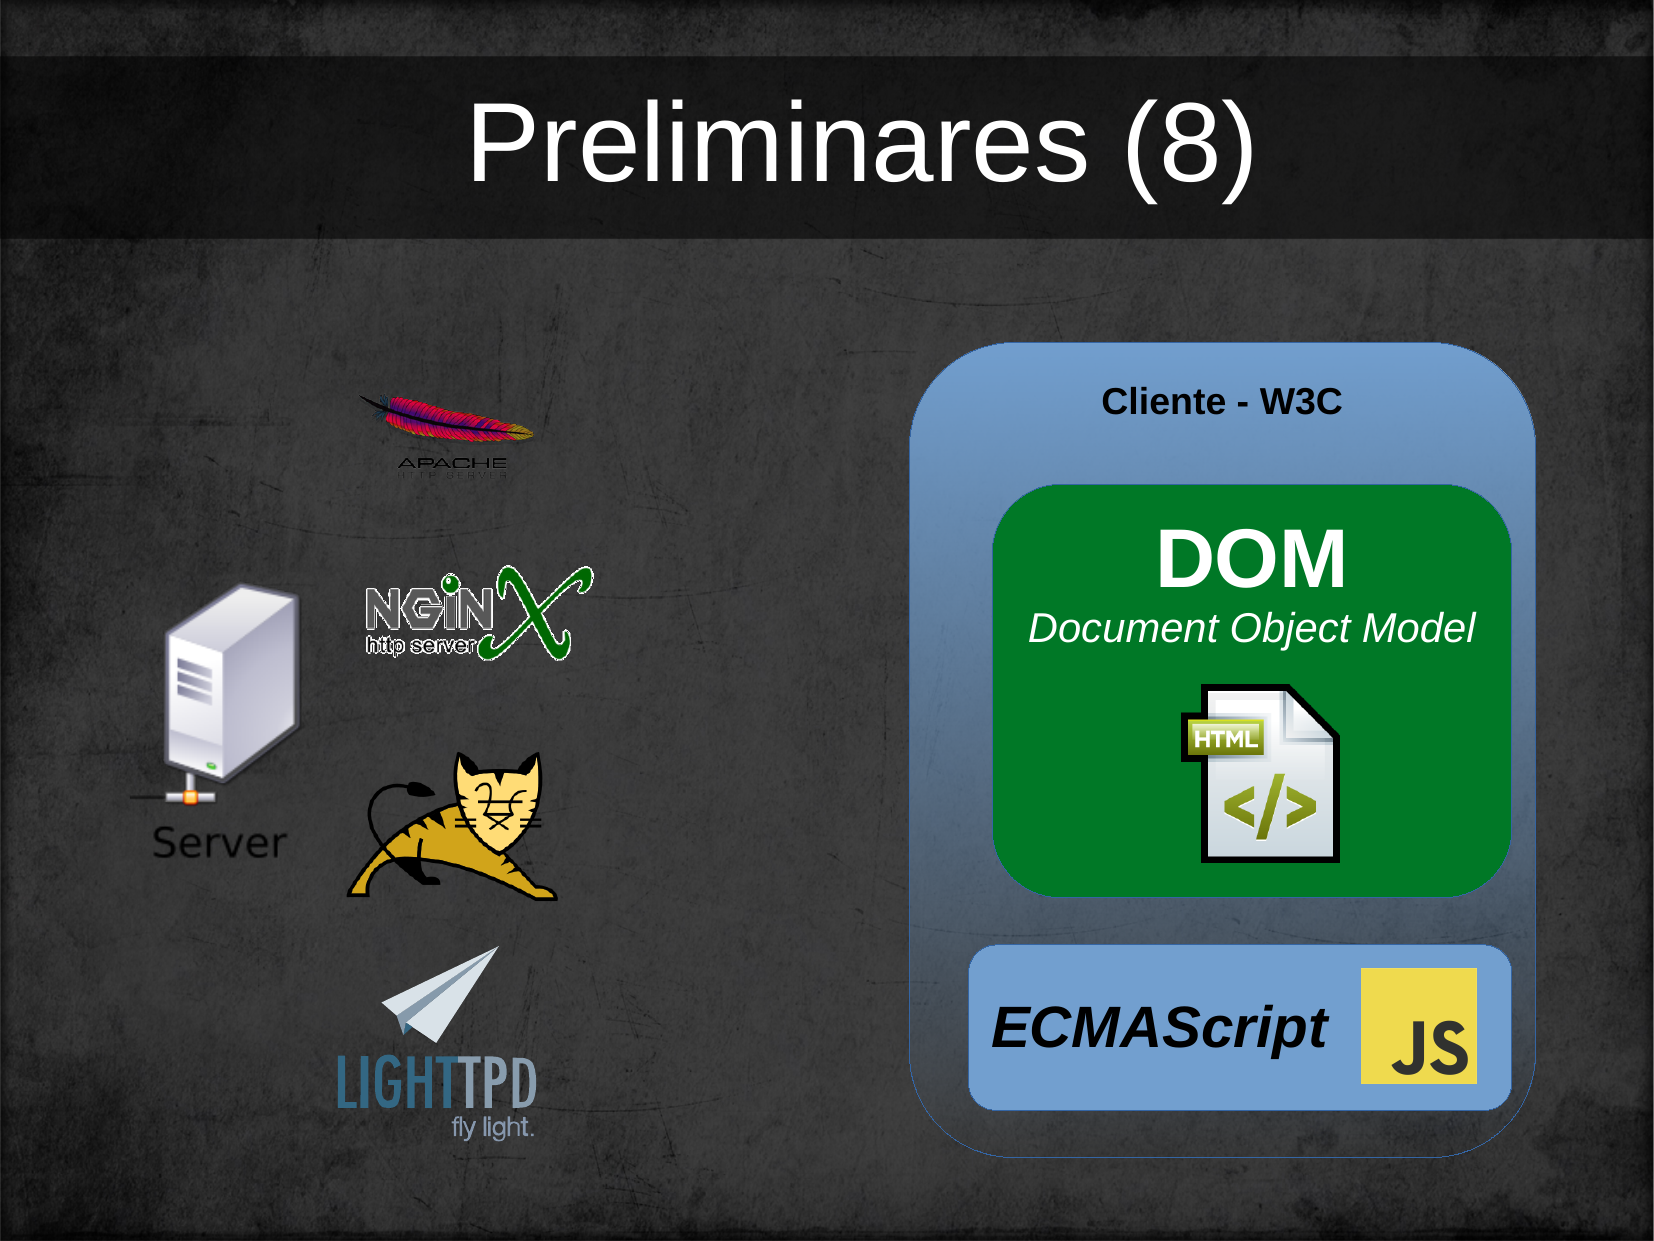

Preliminares (8)
Cliente - W3C
DOM
Document Object Model
ECMAScript